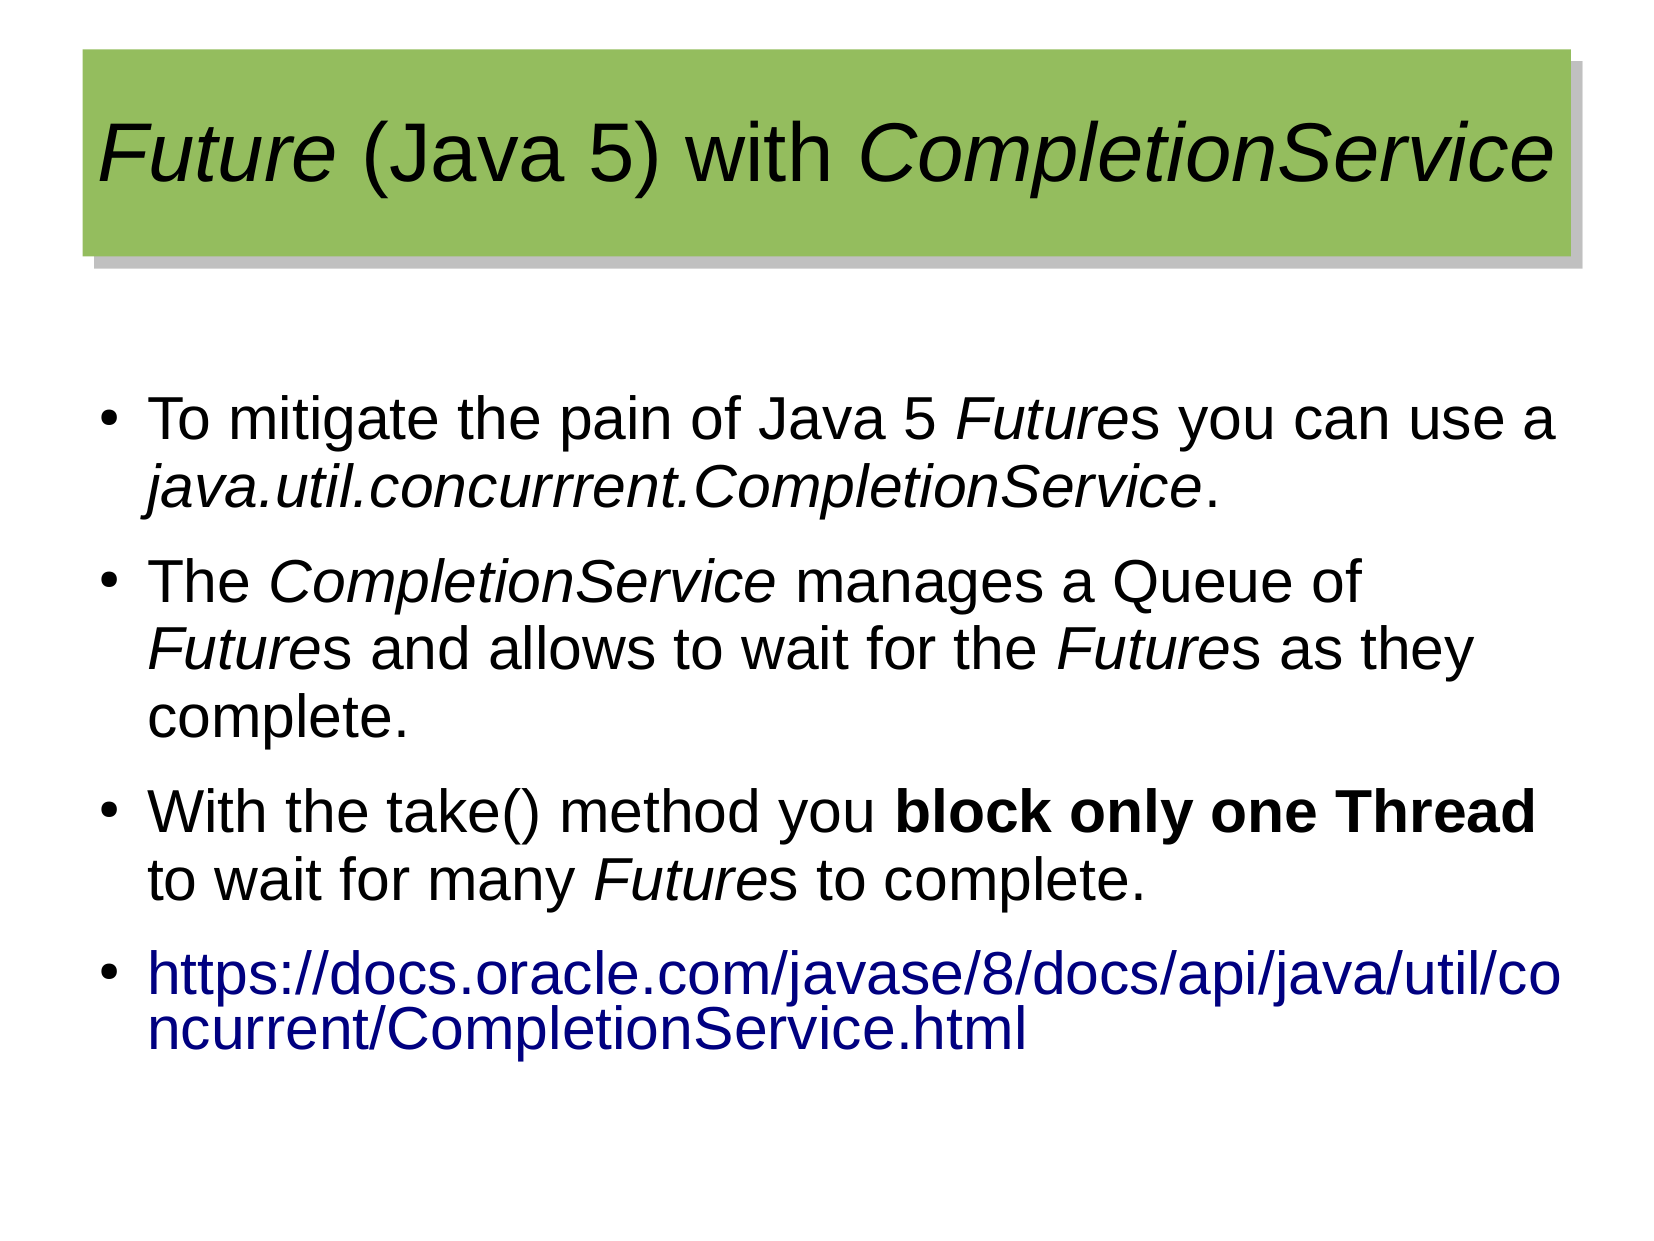

# Future (Java 5) with CompletionService
To mitigate the pain of Java 5 Futures you can use a java.util.concurrrent.CompletionService.
The CompletionService manages a Queue of Futures and allows to wait for the Futures as they complete.
With the take() method you block only one Thread to wait for many Futures to complete.
https://docs.oracle.com/javase/8/docs/api/java/util/concurrent/CompletionService.html